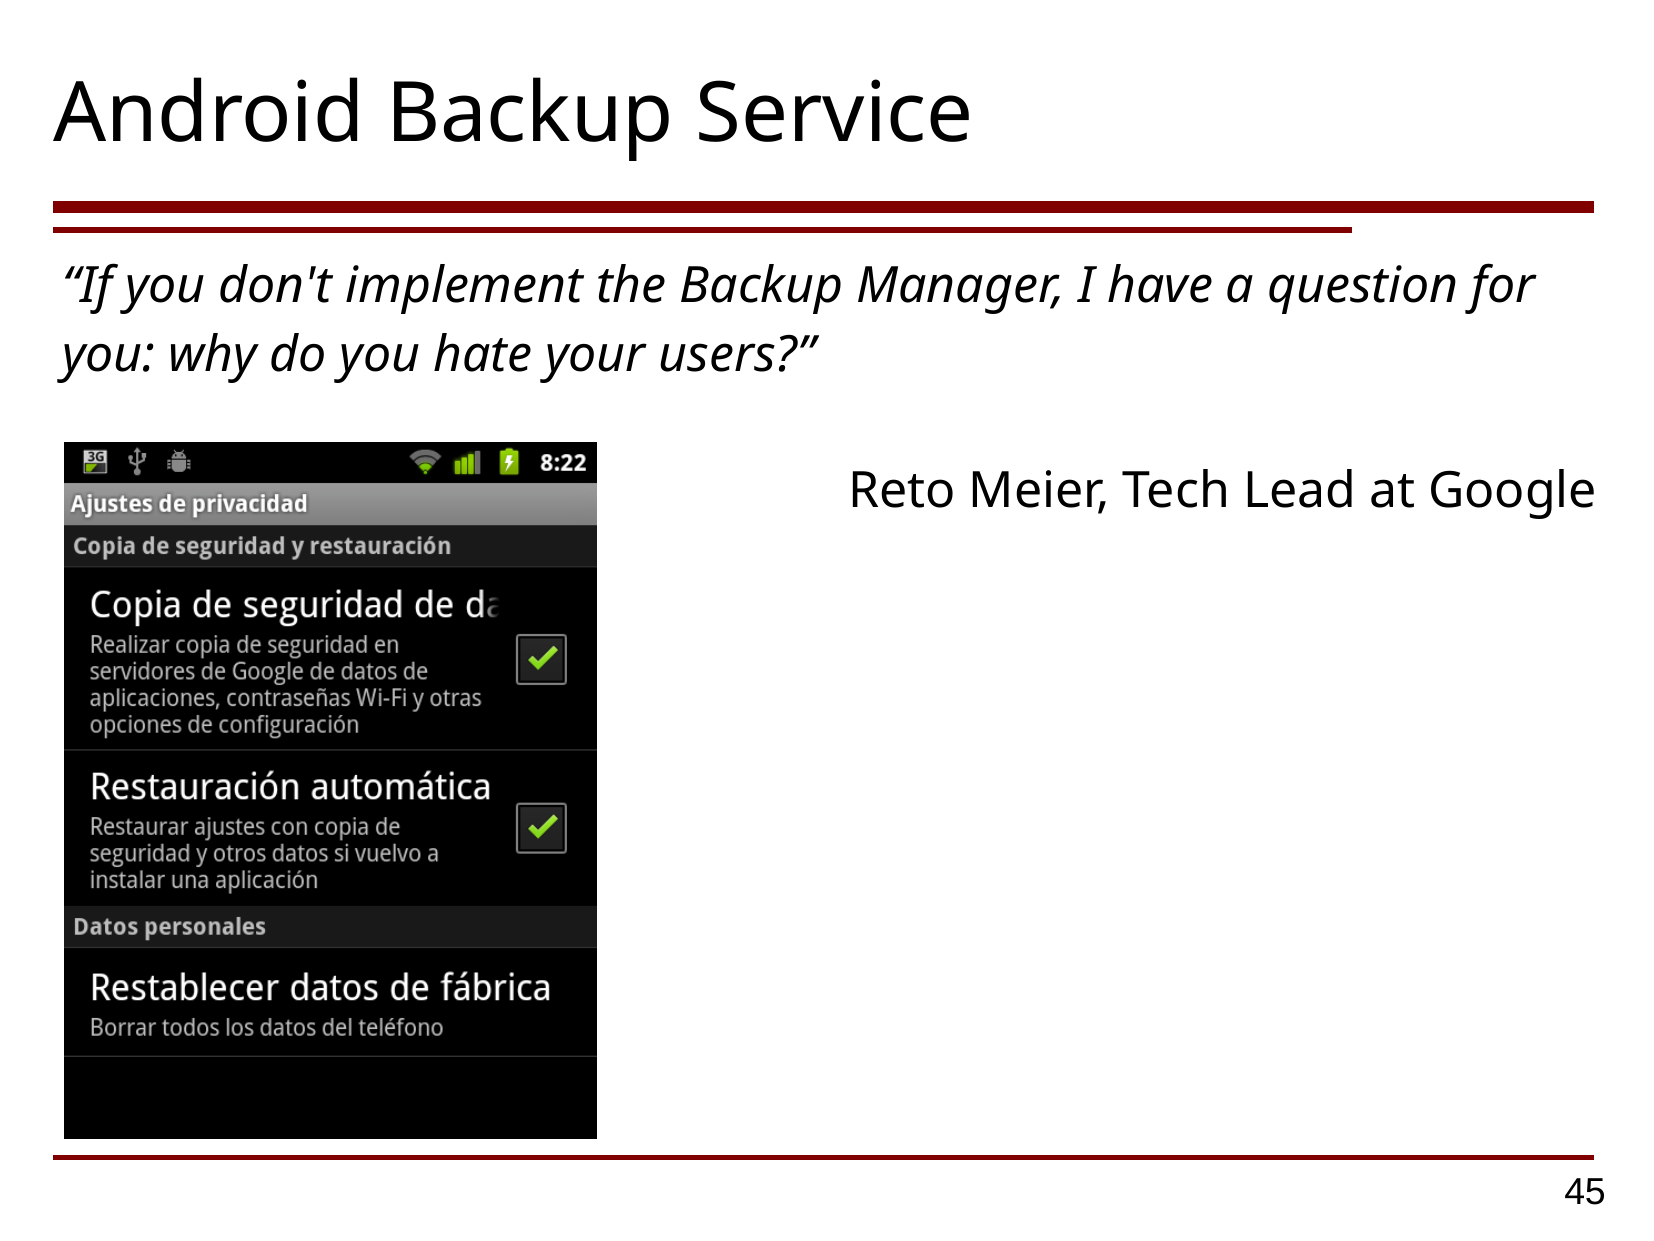

# Android Backup Service
“If you don't implement the Backup Manager, I have a question for you: why do you hate your users?”
Reto Meier, Tech Lead at Google